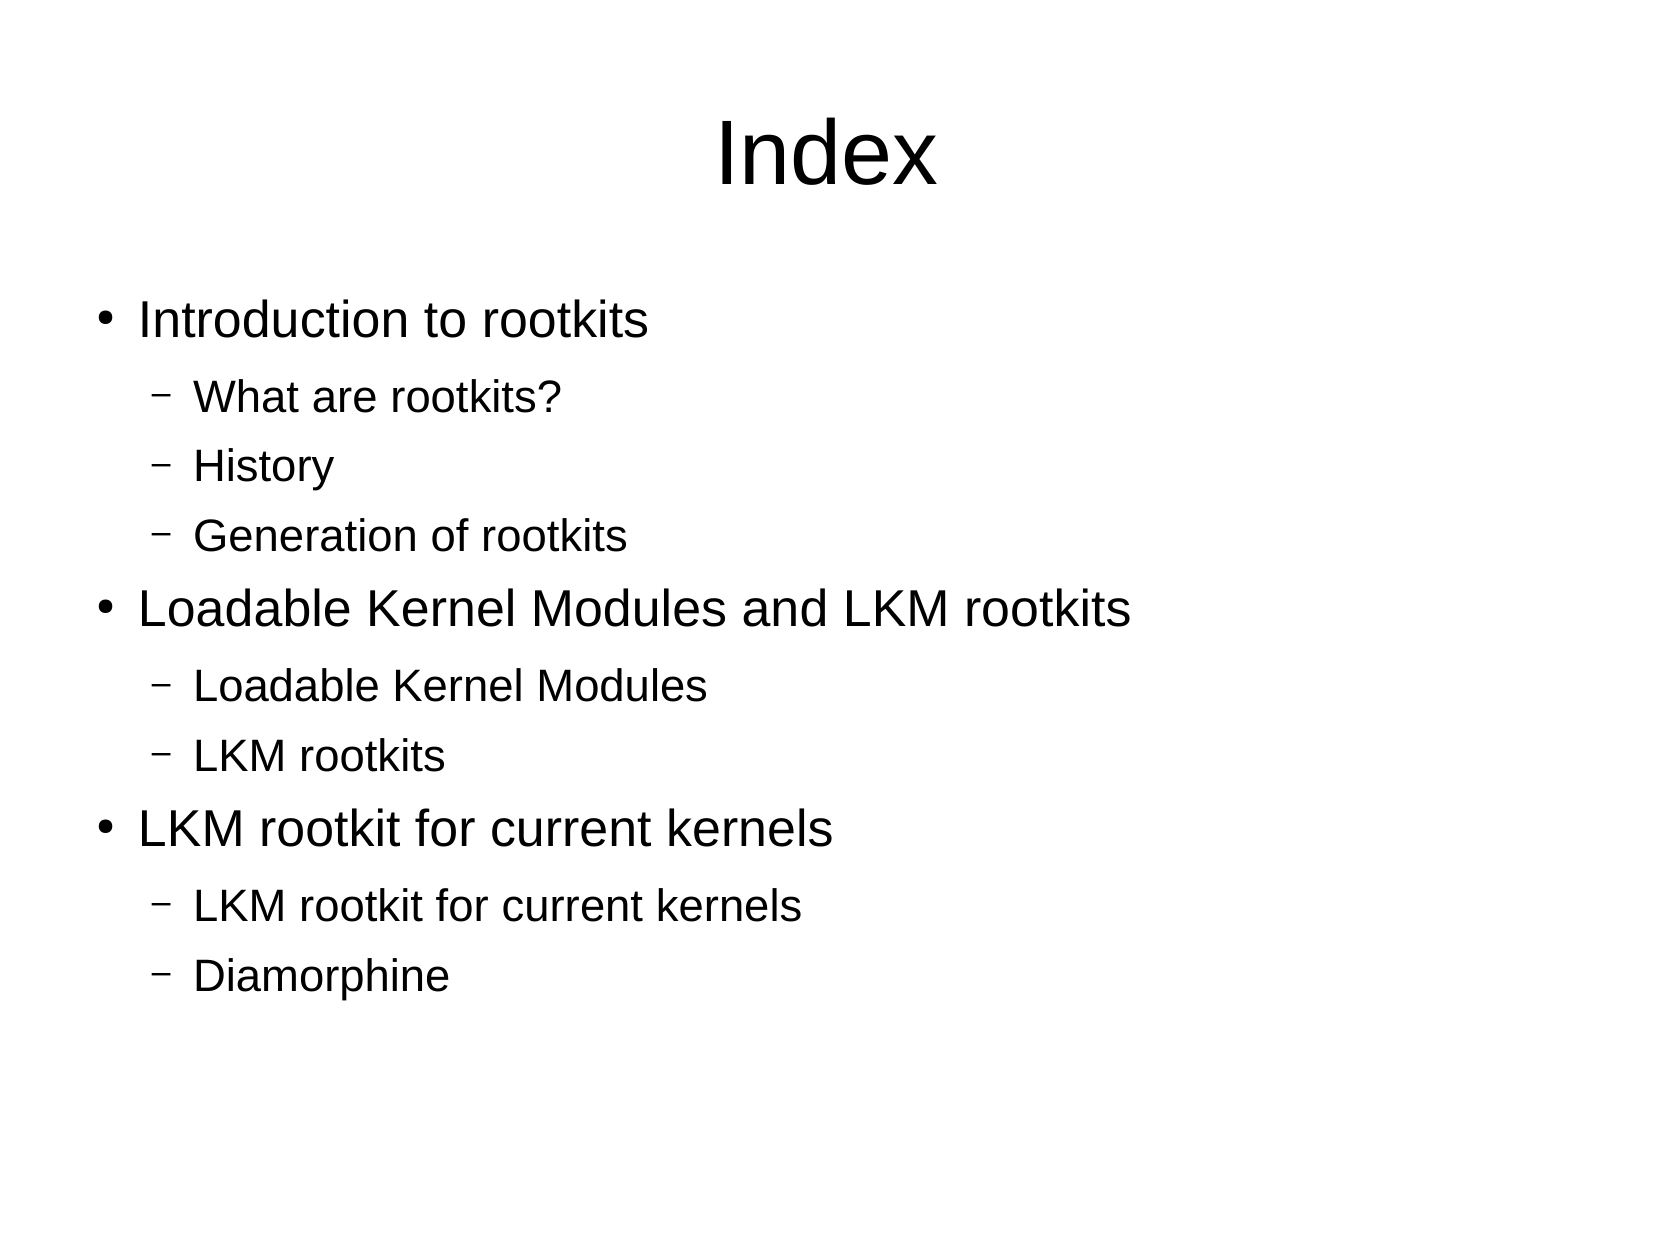

# Index
Introduction to rootkits
What are rootkits?
History
Generation of rootkits
Loadable Kernel Modules and LKM rootkits
Loadable Kernel Modules
LKM rootkits
LKM rootkit for current kernels
LKM rootkit for current kernels
Diamorphine